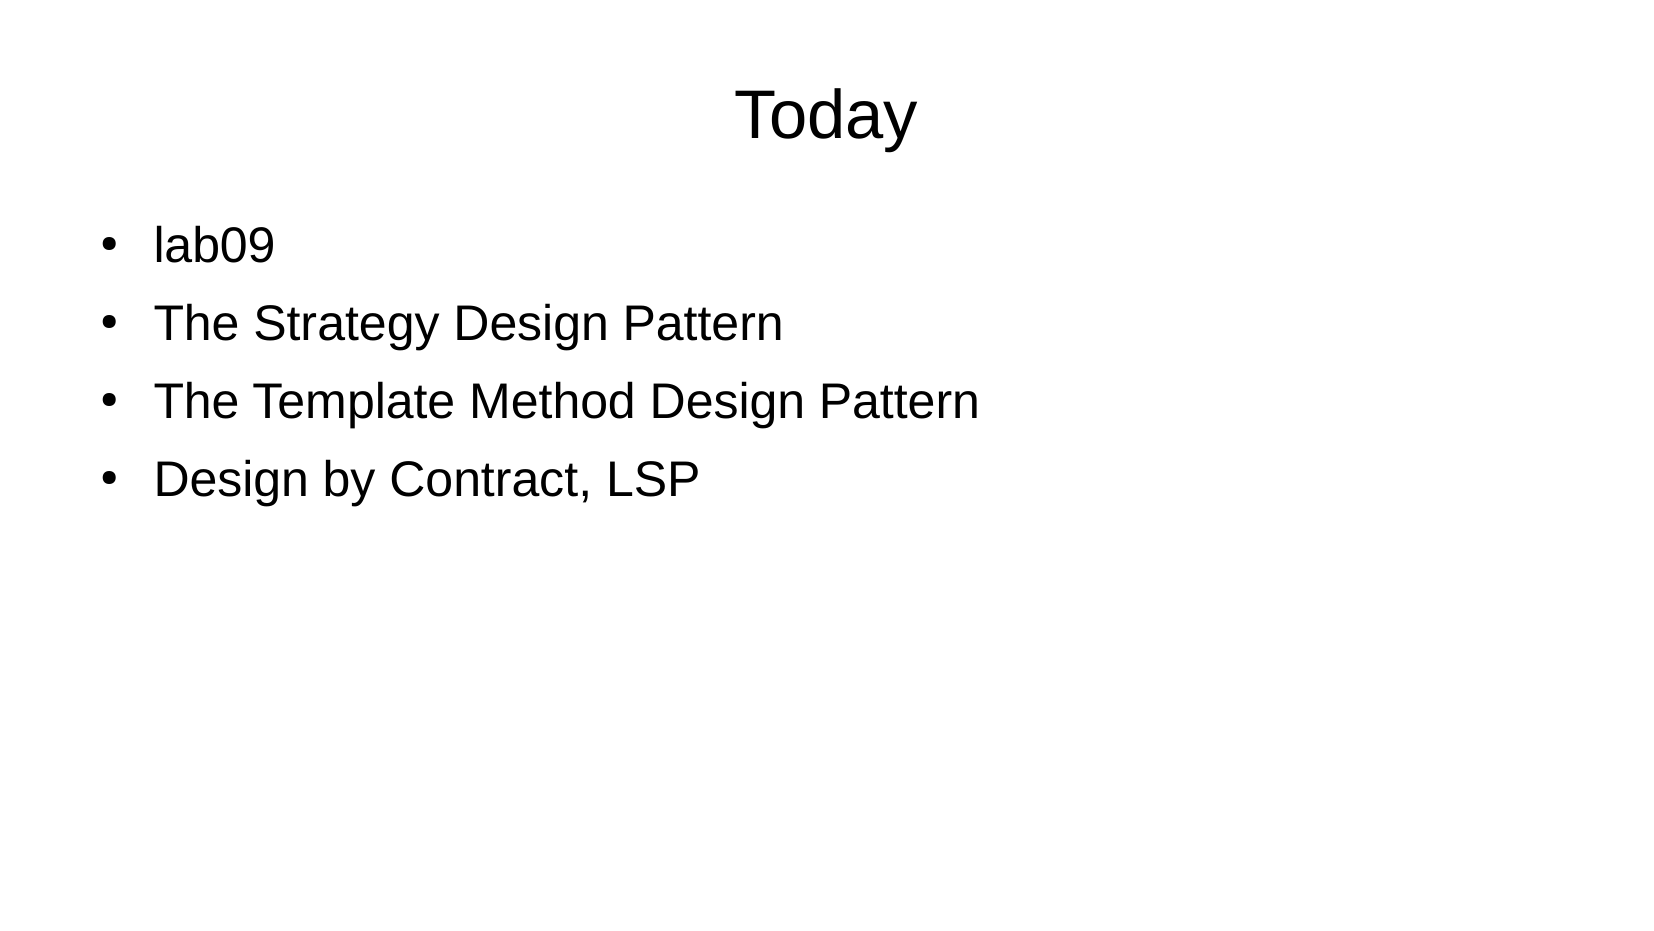

# Today
lab09
The Strategy Design Pattern
The Template Method Design Pattern
Design by Contract, LSP